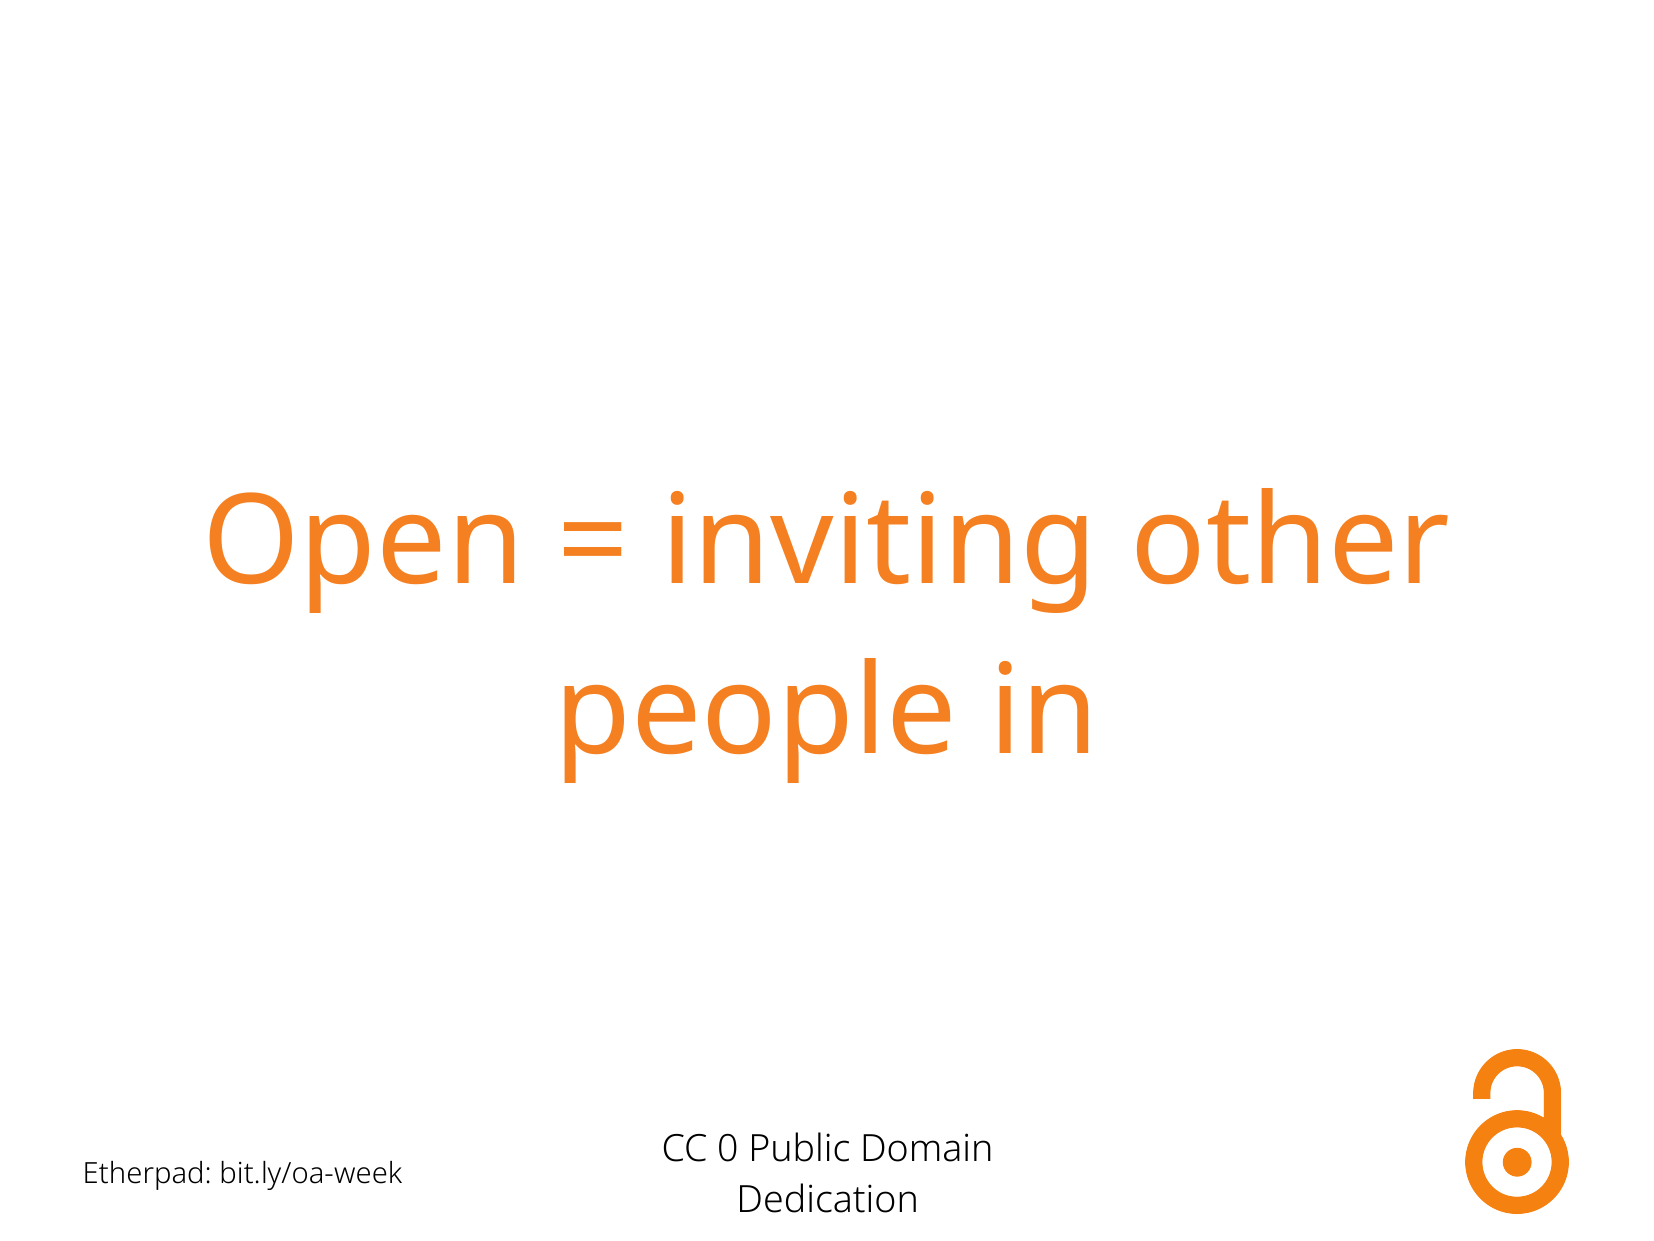

# Open = inviting other people in